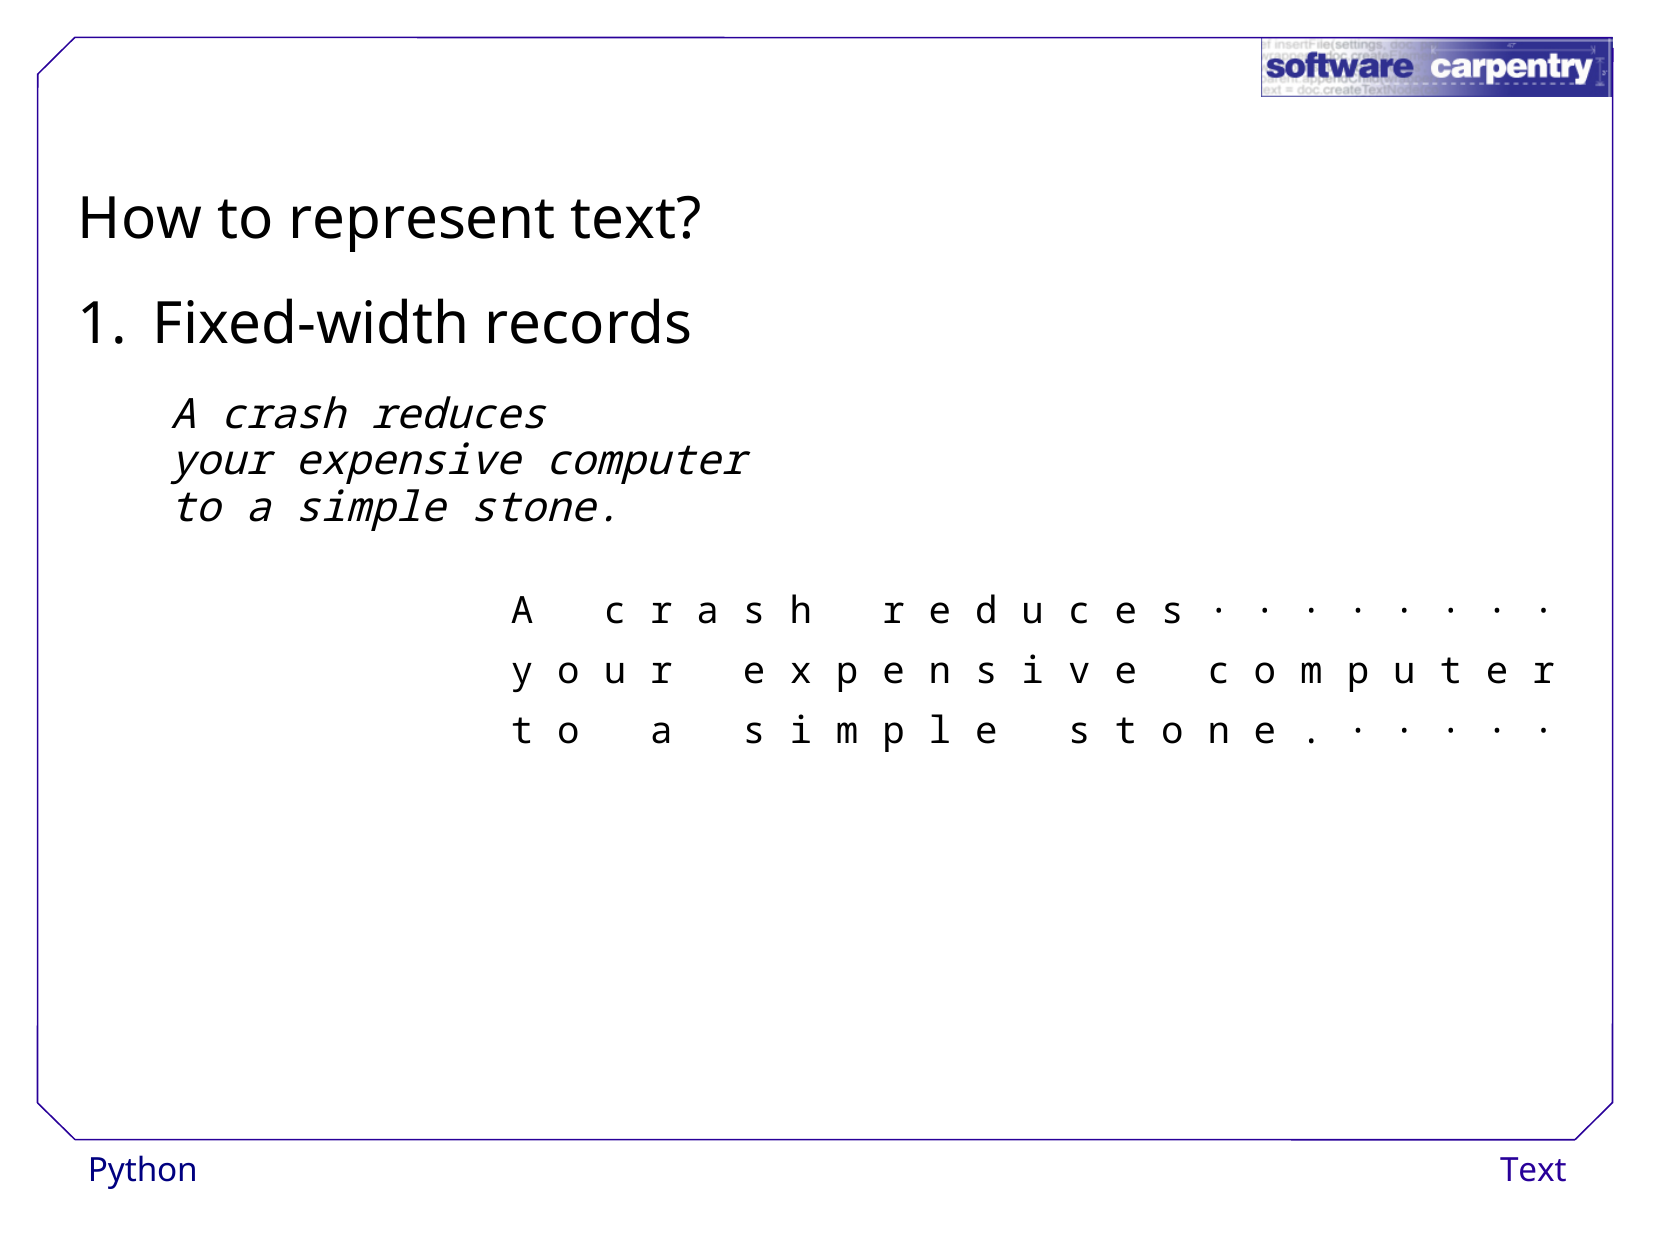

How to represent text?
1.	Fixed-width records
A crash reduces
your expensive computer
to a simple stone.
| A | | c | r | a | s | h | | r | e | d | u | c | e | s | · | · | · | · | · | · | · | · |
| --- | --- | --- | --- | --- | --- | --- | --- | --- | --- | --- | --- | --- | --- | --- | --- | --- | --- | --- | --- | --- | --- | --- |
| y | o | u | r | | e | x | p | e | n | s | i | v | e | | c | o | m | p | u | t | e | r |
| t | o | | a | | s | i | m | p | l | e | | s | t | o | n | e | . | · | · | · | · | · |